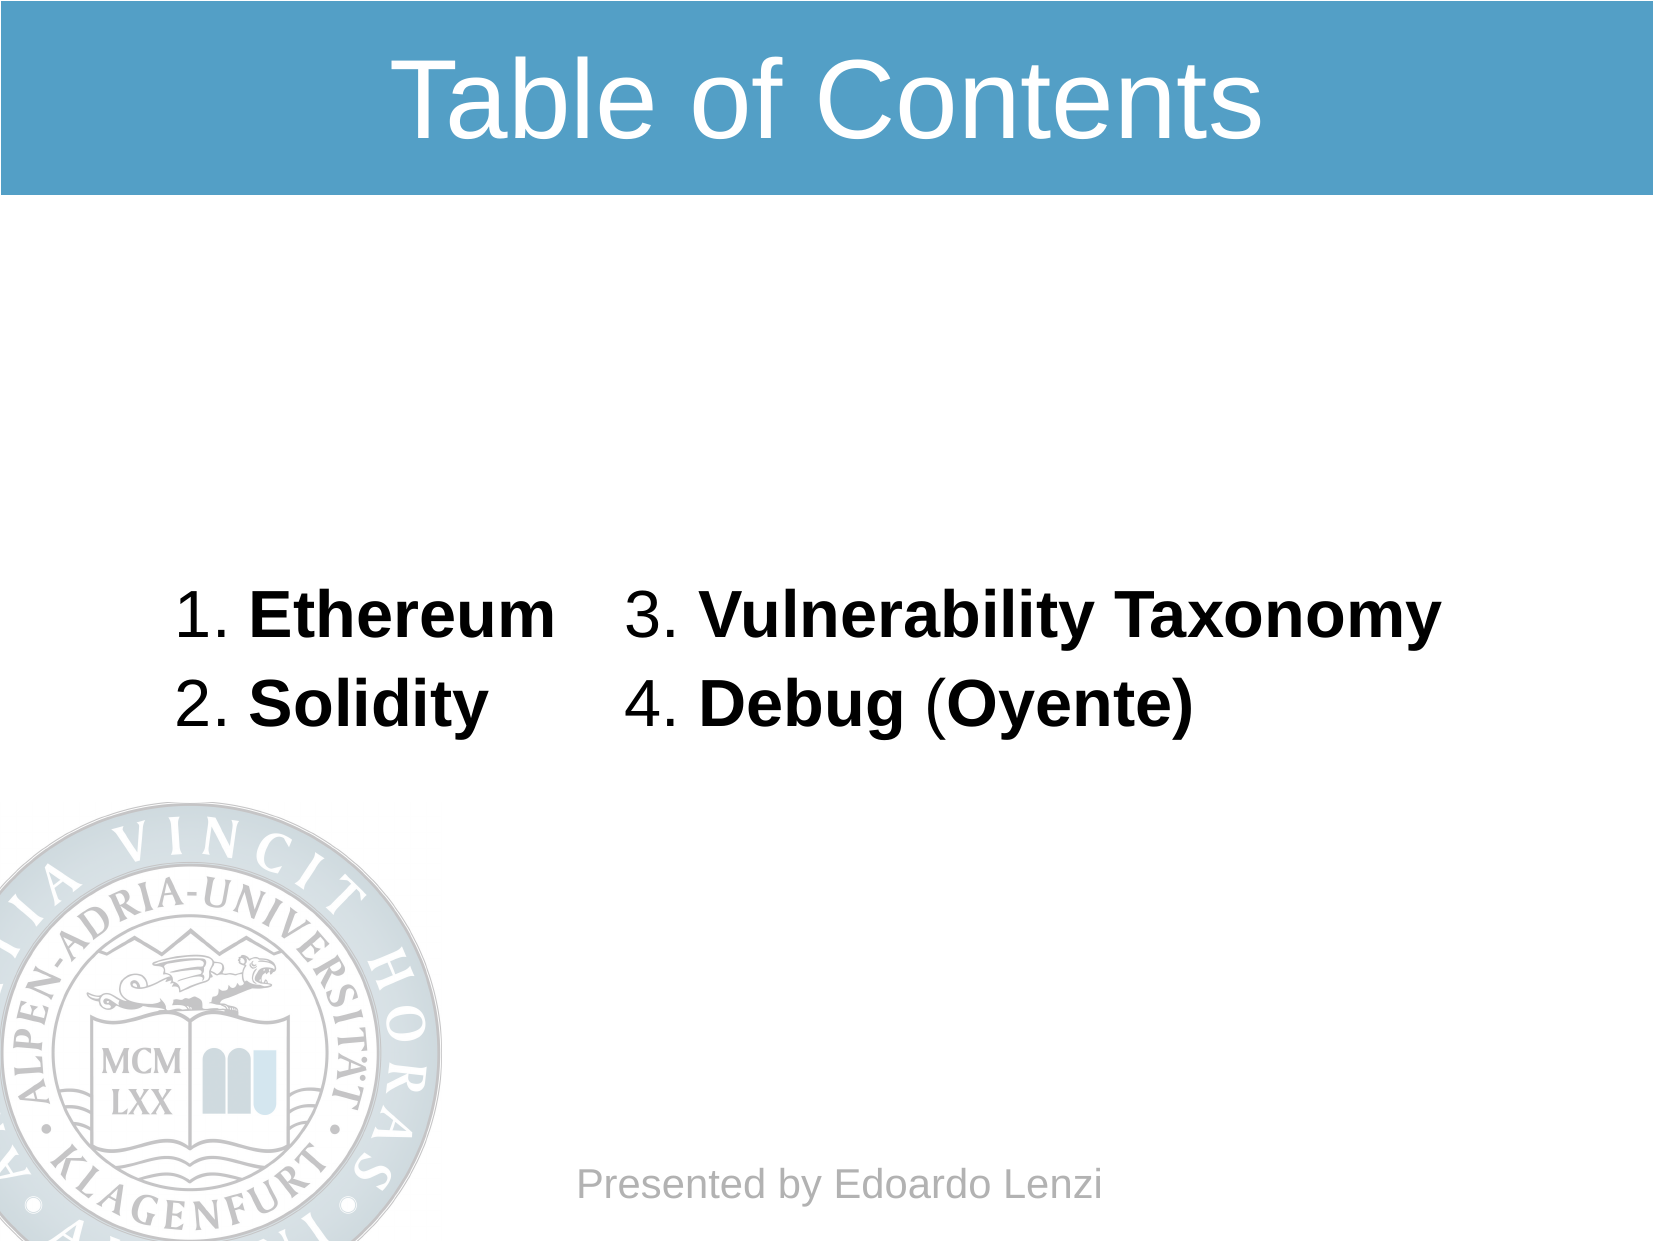

Table of Contents
 Ethereum
 Solidity
3. Vulnerability Taxonomy
4. Debug (Oyente)
# Presented by Edoardo Lenzi